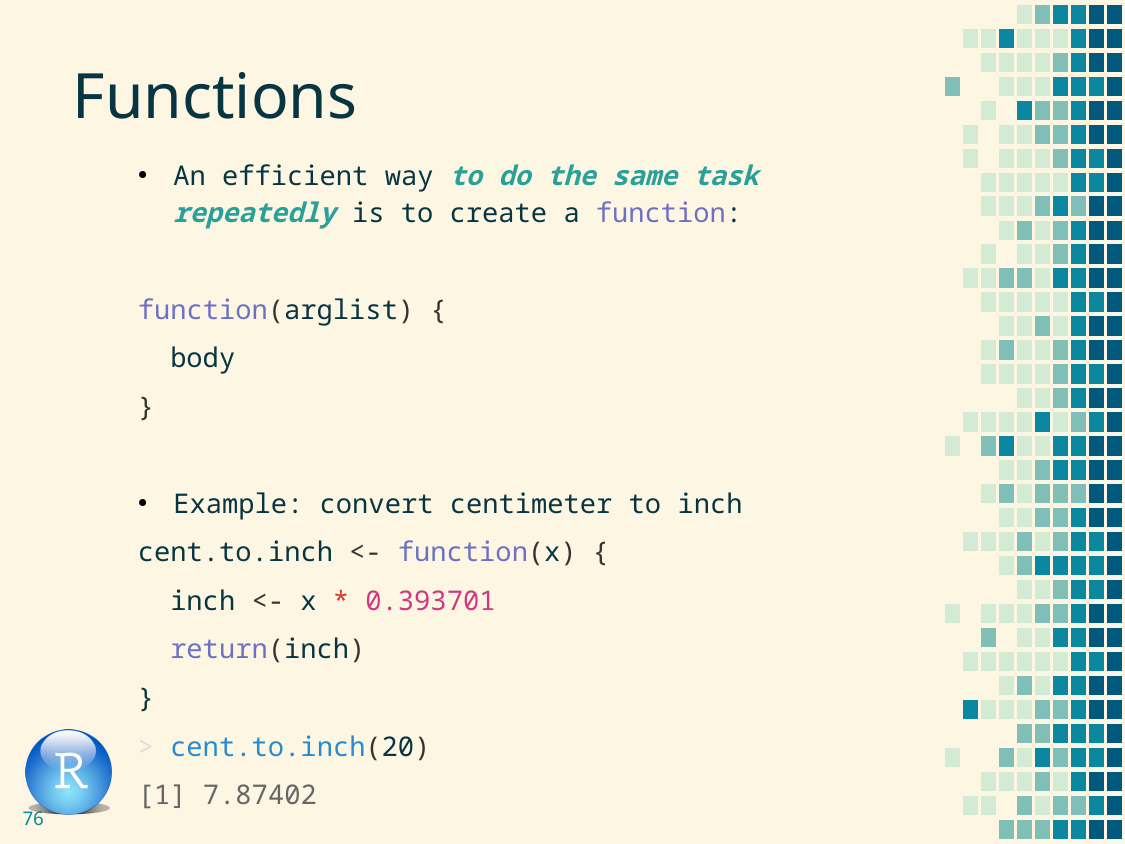

Functions
An efficient way to do the same task repeatedly is to create a function:
function(arglist) {
 body
}
Example: convert centimeter to inch
cent.to.inch <- function(x) {
 inch <- x * 0.393701
 return(inch)
}
> cent.to.inch(20)
[1] 7.87402